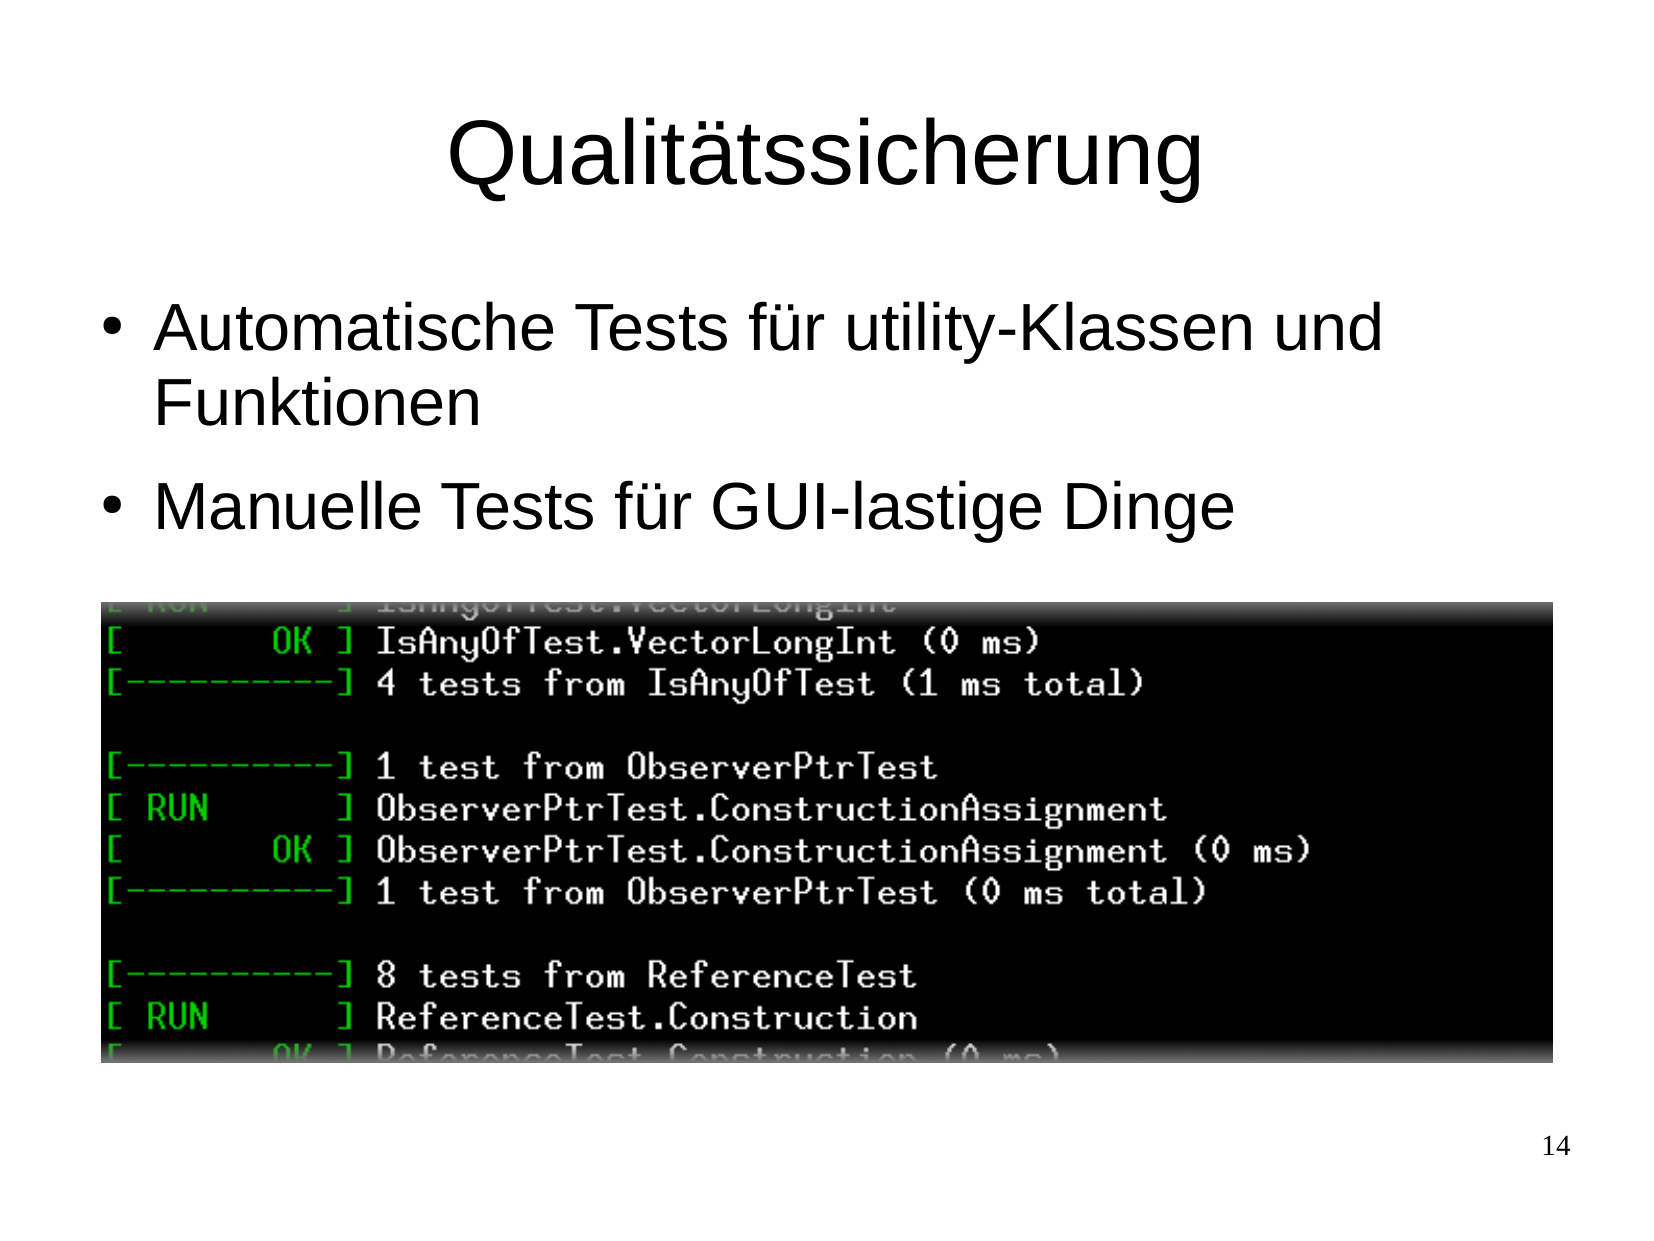

# Qualitätssicherung
Automatische Tests für utility-Klassen und Funktionen
Manuelle Tests für GUI-lastige Dinge
14